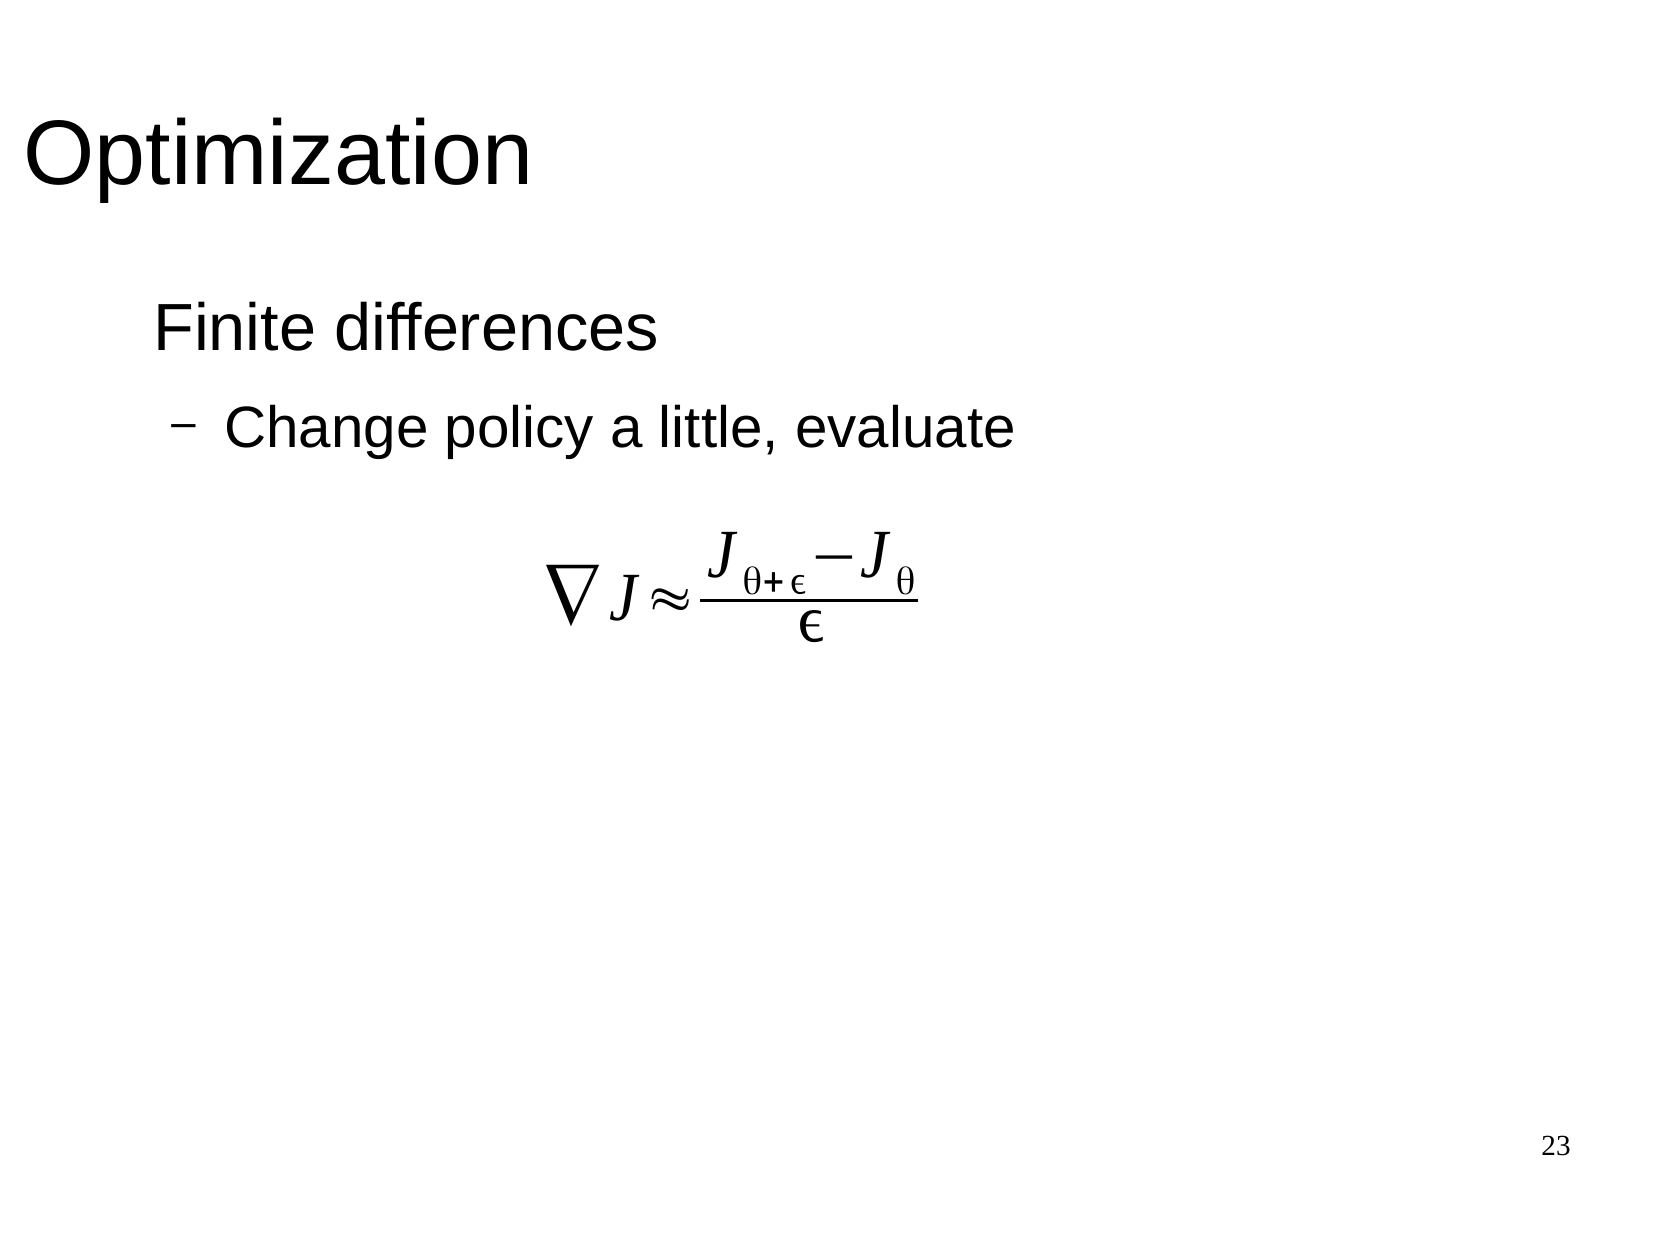

# Optimization
Finite differences
Change policy a little, evaluate
23